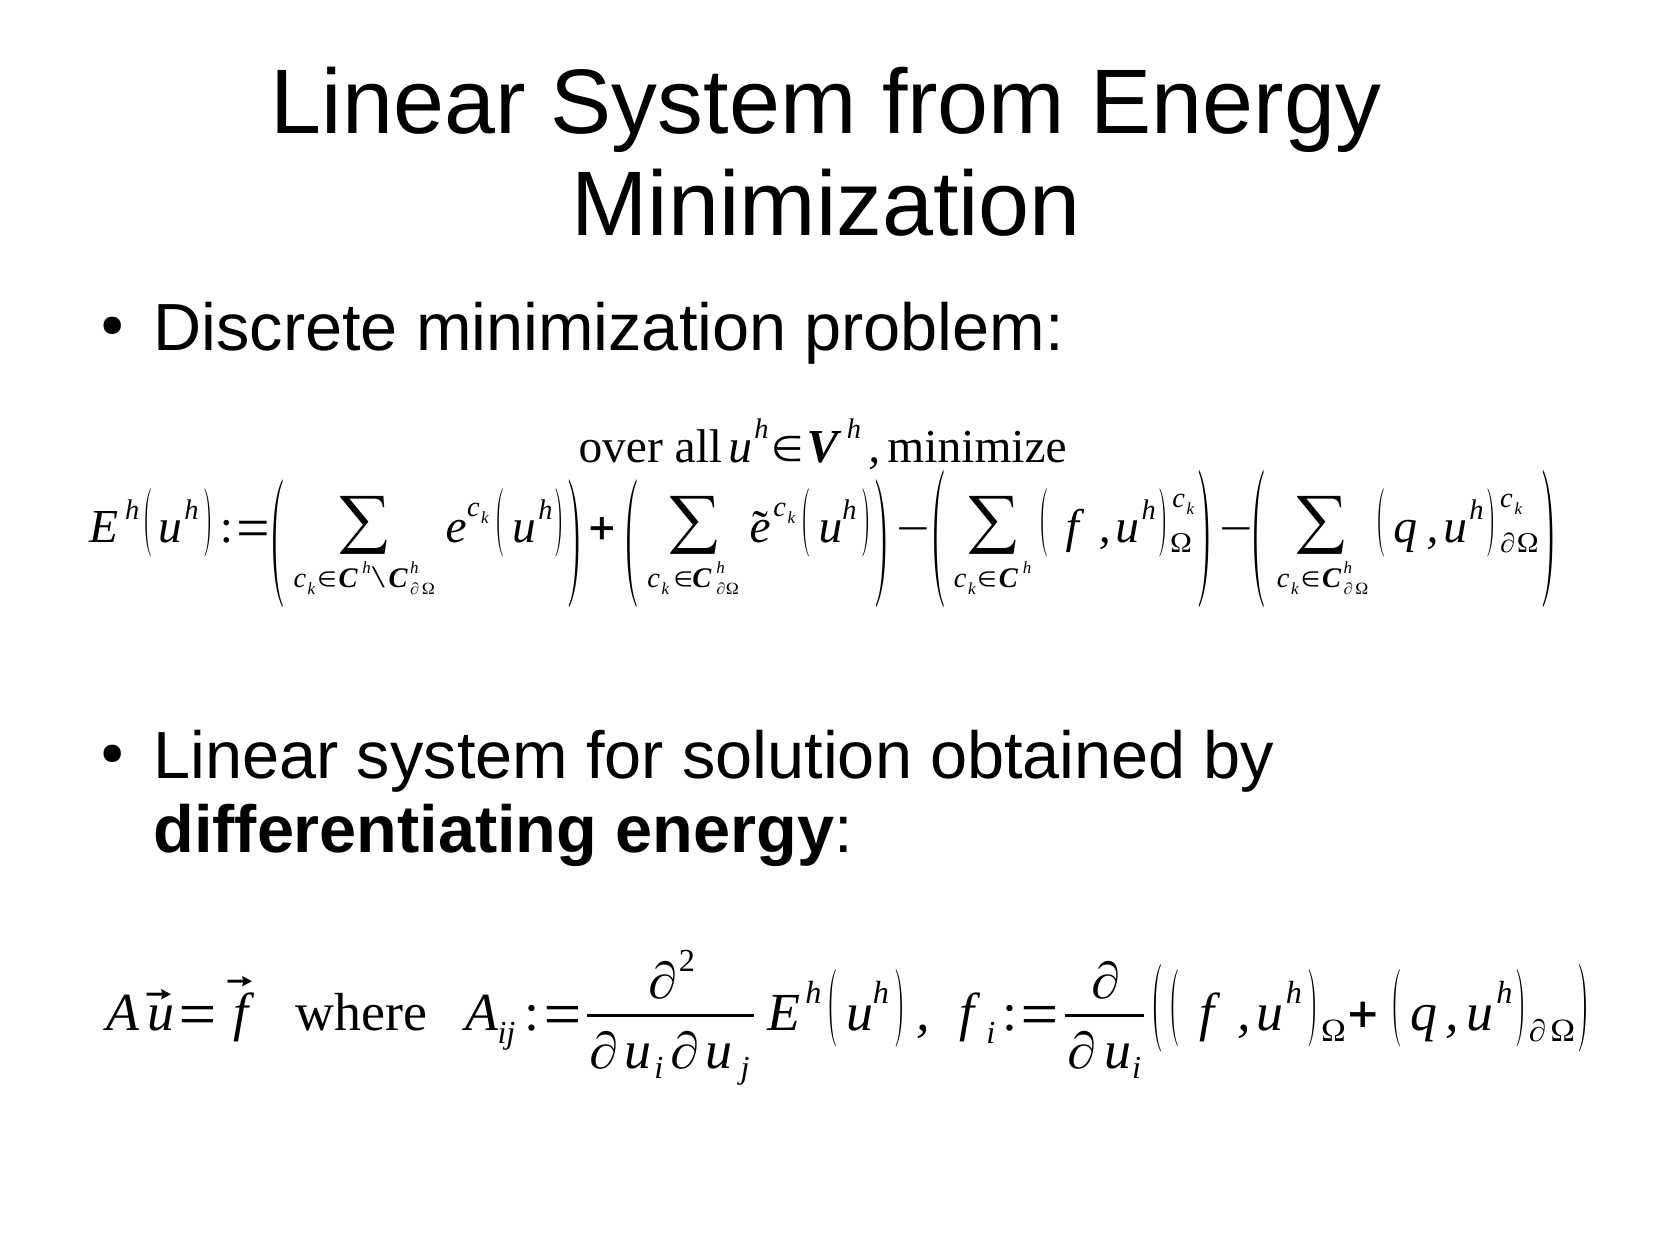

# Linear System from Energy Minimization
Discrete minimization problem:
Linear system for solution obtained by differentiating energy: